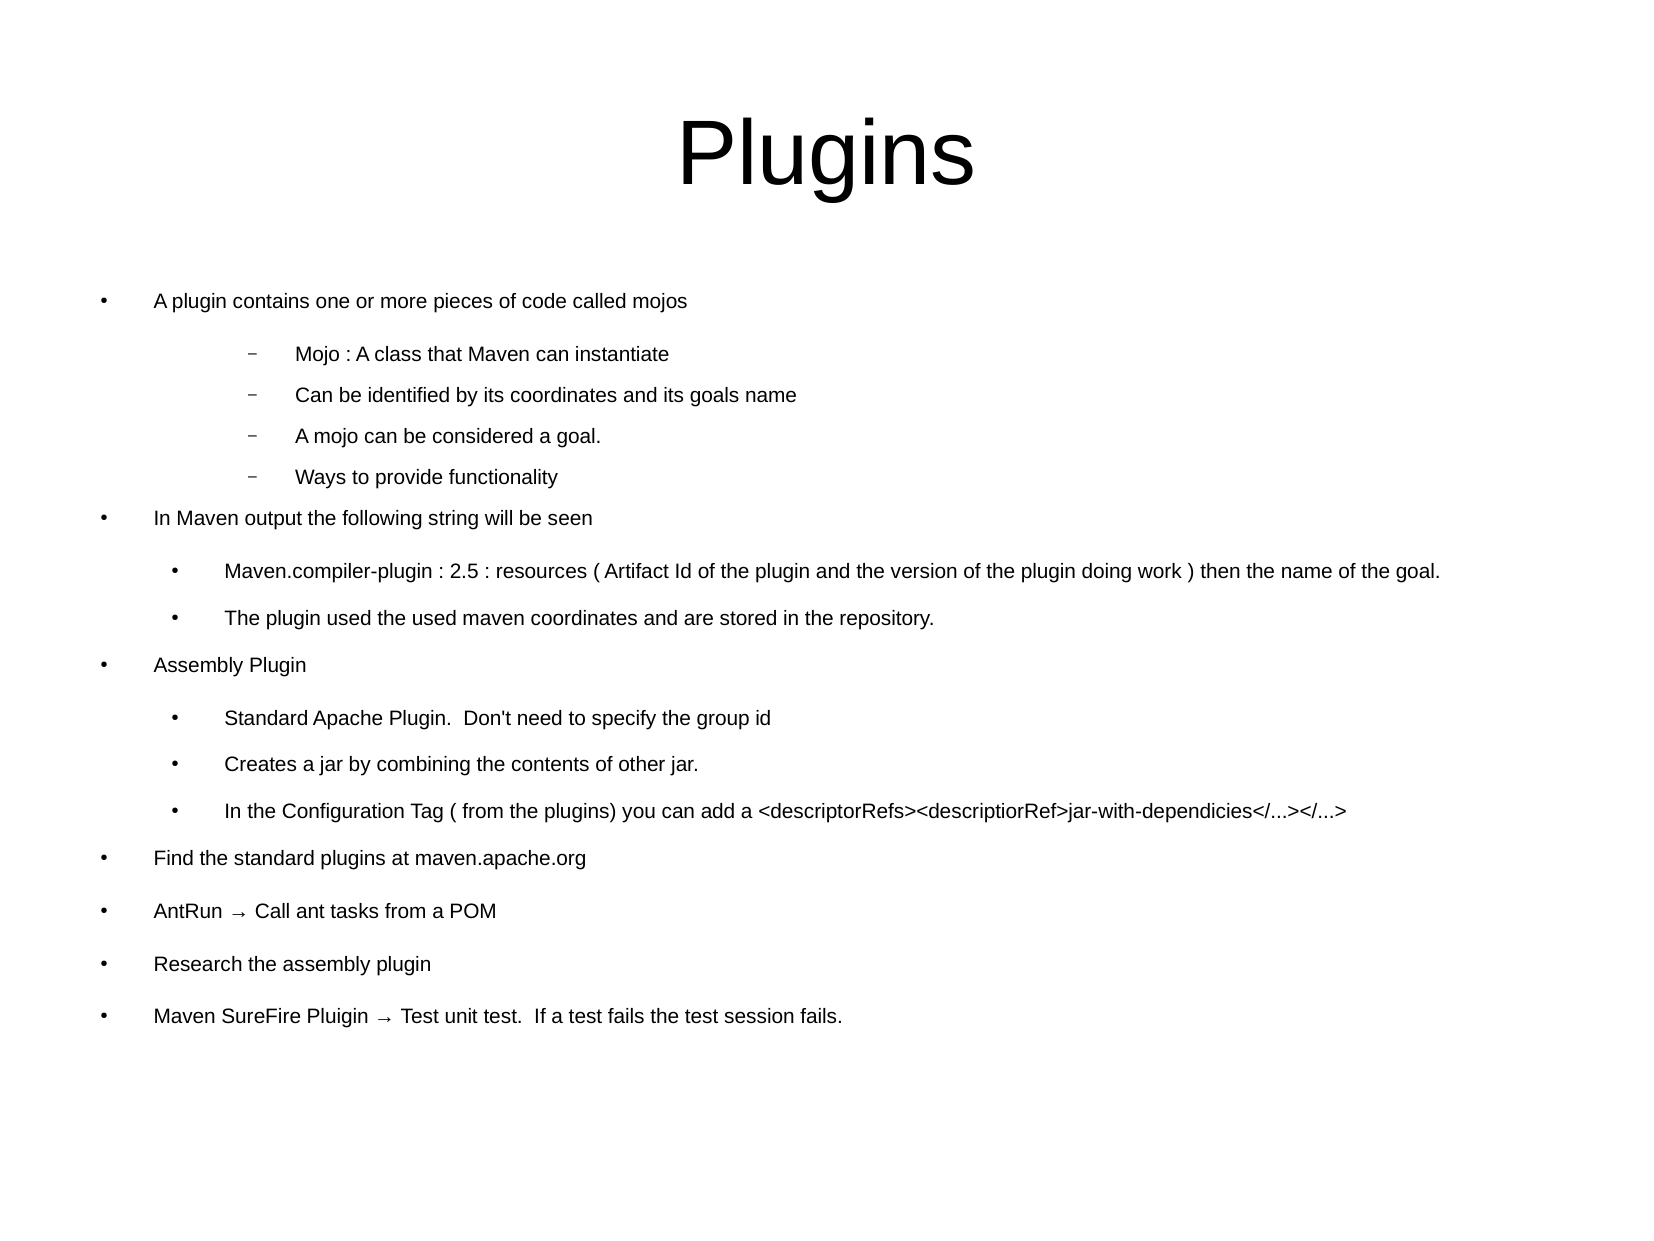

# Plugins
A plugin contains one or more pieces of code called mojos
Mojo : A class that Maven can instantiate
Can be identified by its coordinates and its goals name
A mojo can be considered a goal.
Ways to provide functionality
In Maven output the following string will be seen
Maven.compiler-plugin : 2.5 : resources ( Artifact Id of the plugin and the version of the plugin doing work ) then the name of the goal.
The plugin used the used maven coordinates and are stored in the repository.
Assembly Plugin
Standard Apache Plugin. Don't need to specify the group id
Creates a jar by combining the contents of other jar.
In the Configuration Tag ( from the plugins) you can add a <descriptorRefs><descriptiorRef>jar-with-dependicies</...></...>
Find the standard plugins at maven.apache.org
AntRun → Call ant tasks from a POM
Research the assembly plugin
Maven SureFire Pluigin → Test unit test. If a test fails the test session fails.